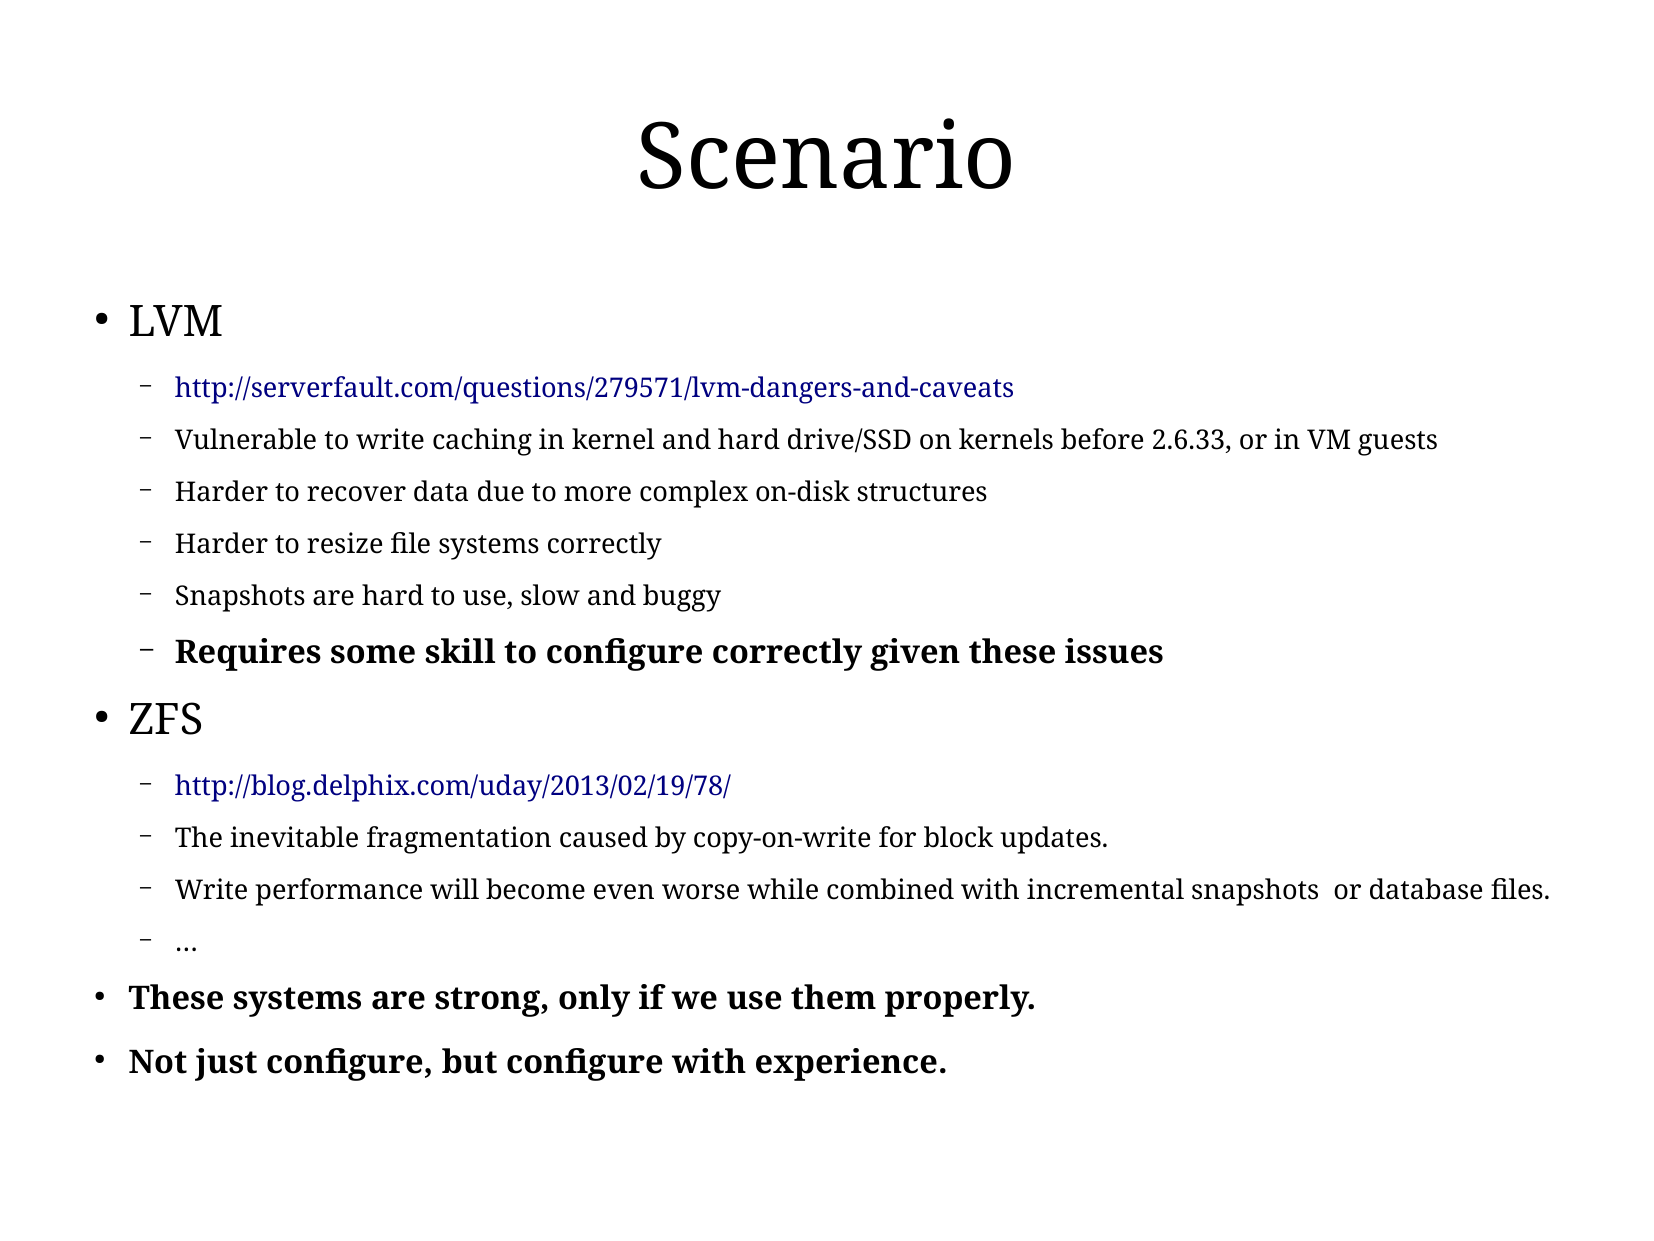

# Scenario
LVM
http://serverfault.com/questions/279571/lvm-dangers-and-caveats
Vulnerable to write caching in kernel and hard drive/SSD on kernels before 2.6.33, or in VM guests
Harder to recover data due to more complex on-disk structures
Harder to resize file systems correctly
Snapshots are hard to use, slow and buggy
Requires some skill to configure correctly given these issues
ZFS
http://blog.delphix.com/uday/2013/02/19/78/
The inevitable fragmentation caused by copy-on-write for block updates.
Write performance will become even worse while combined with incremental snapshots or database files.
…
These systems are strong, only if we use them properly.
Not just configure, but configure with experience.